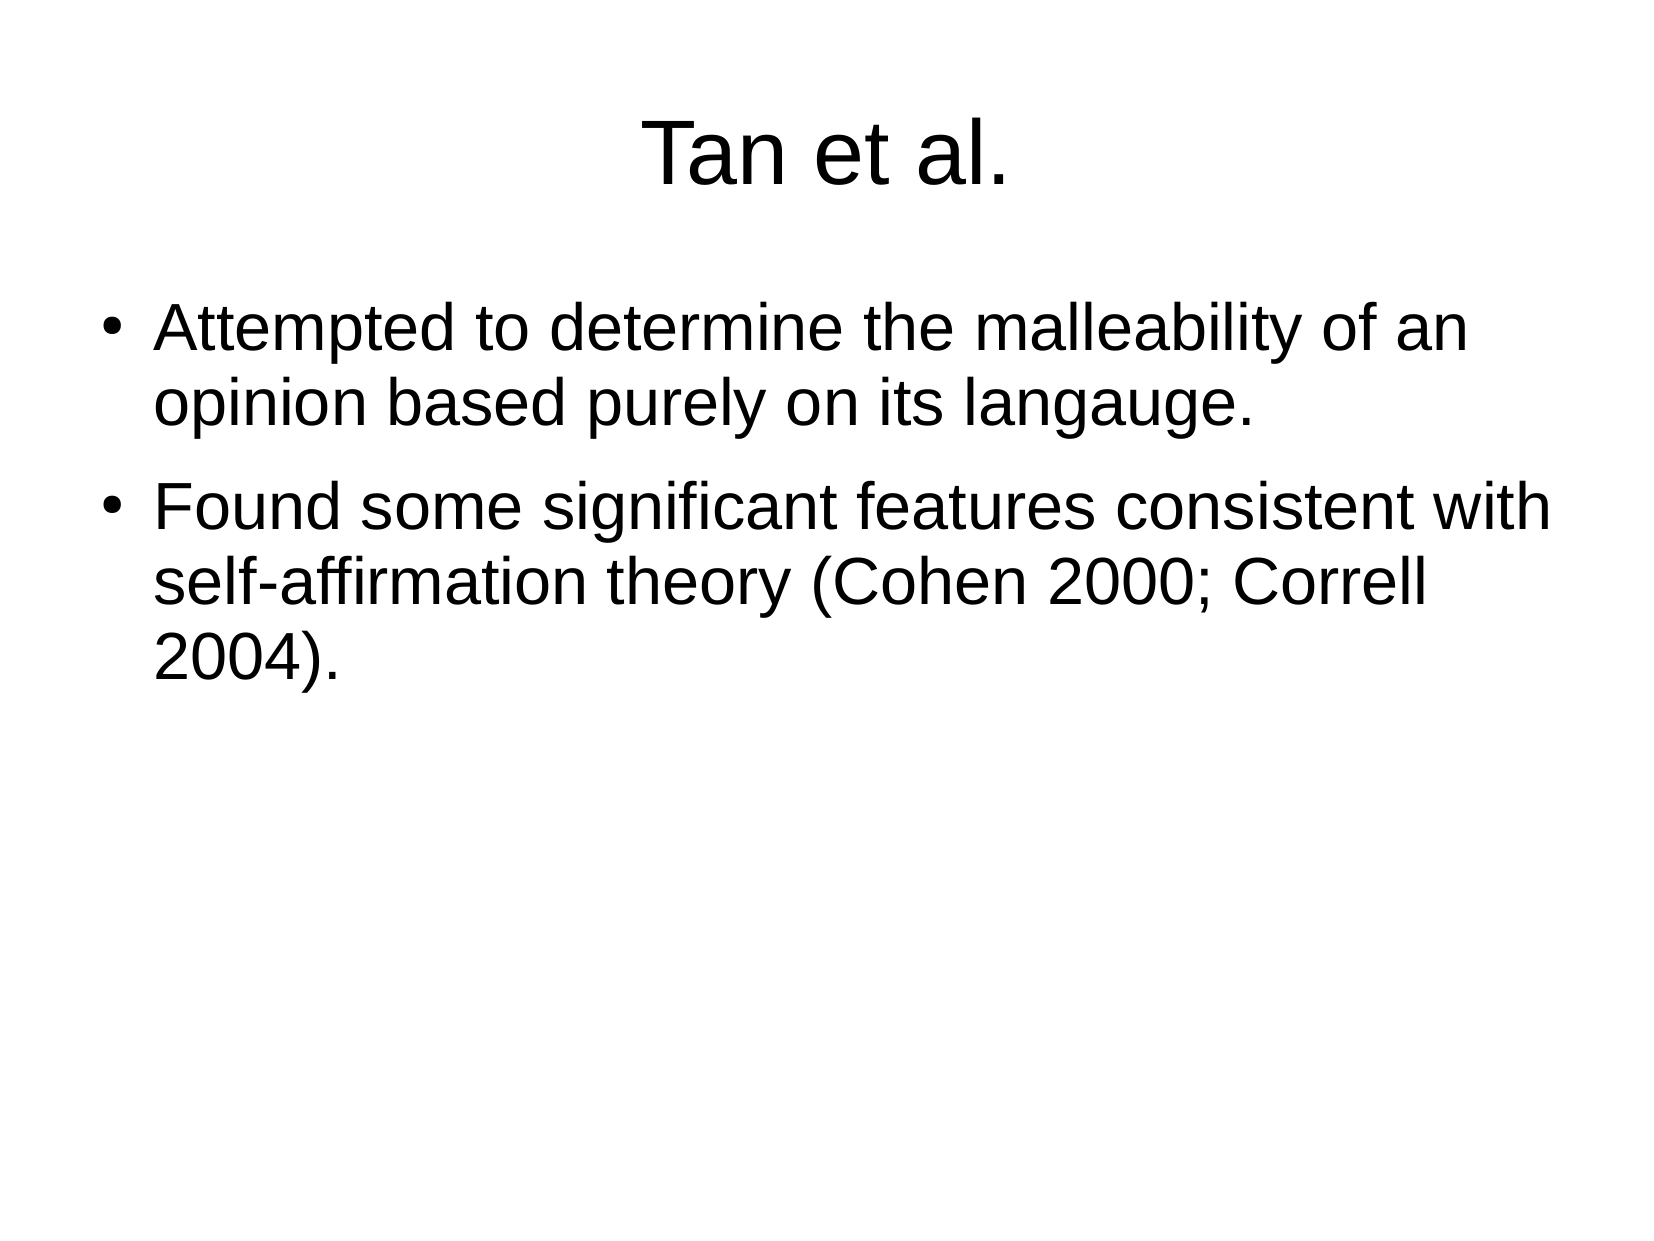

# Tan et al.
Attempted to determine the malleability of an opinion based purely on its langauge.
Found some significant features consistent with self-affirmation theory (Cohen 2000; Correll 2004).